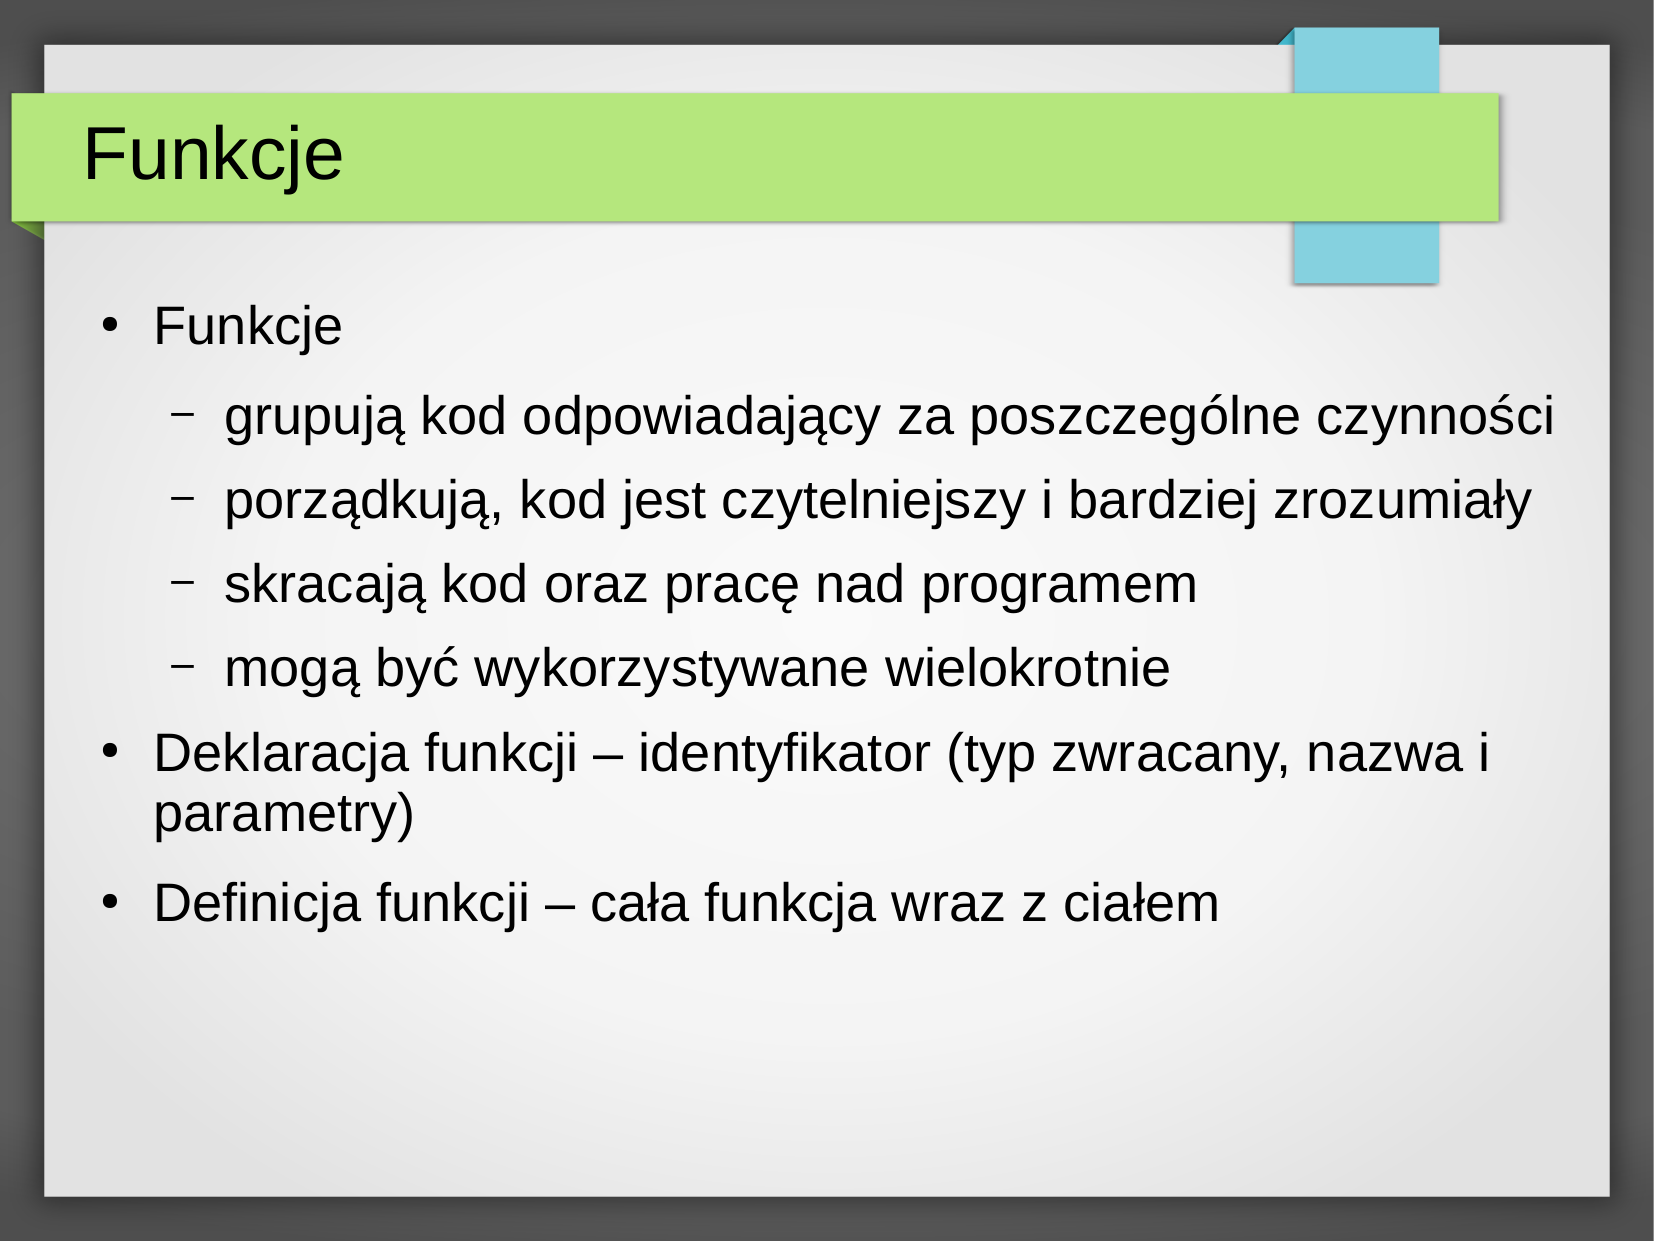

# Funkcje
Funkcje
grupują kod odpowiadający za poszczególne czynności
porządkują, kod jest czytelniejszy i bardziej zrozumiały
skracają kod oraz pracę nad programem
mogą być wykorzystywane wielokrotnie
Deklaracja funkcji – identyfikator (typ zwracany, nazwa i parametry)
Definicja funkcji – cała funkcja wraz z ciałem